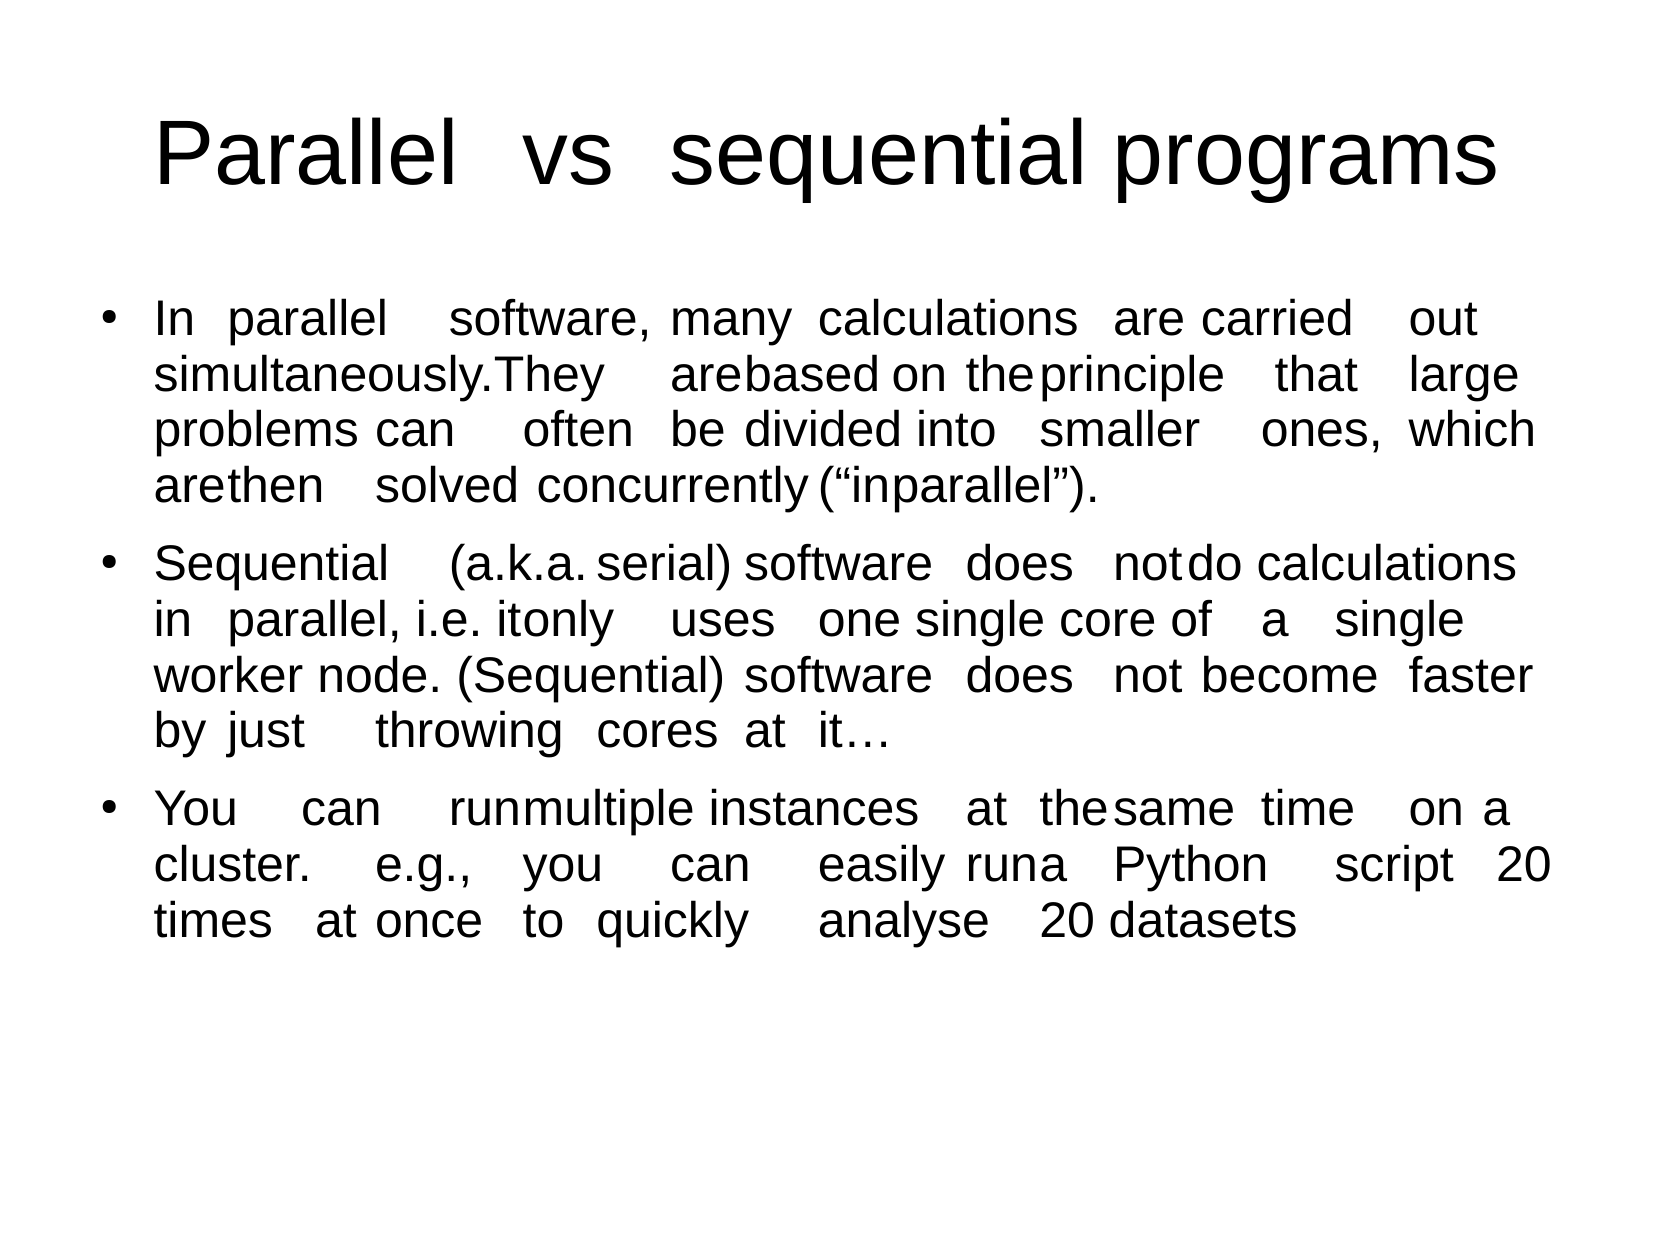

# Parallel	vs	sequential	programs
In	parallel	software,	many	calculations	are	 carried	out	simultaneously.They	are	based	on	the	principle	 that	large	problems	can	often	be	divided into	smaller	ones,	which	are	then	solved	 concurrently	(“in	parallel”).
Sequential	(a.k.a.	serial)	software 	does	not	do calculations	in	parallel, i.e. it	only	uses	one single core of	a	single	worker node. (Sequential)	software 	does	not	 become	faster 	by	just	throwing 	cores	at	it…
You	can	run	multiple instances	at	the	same	time	on	a	cluster.	e.g.,	you	can	easily	run	a	Python	script	 20 times	 at	once	to	quickly	analyse	20 datasets